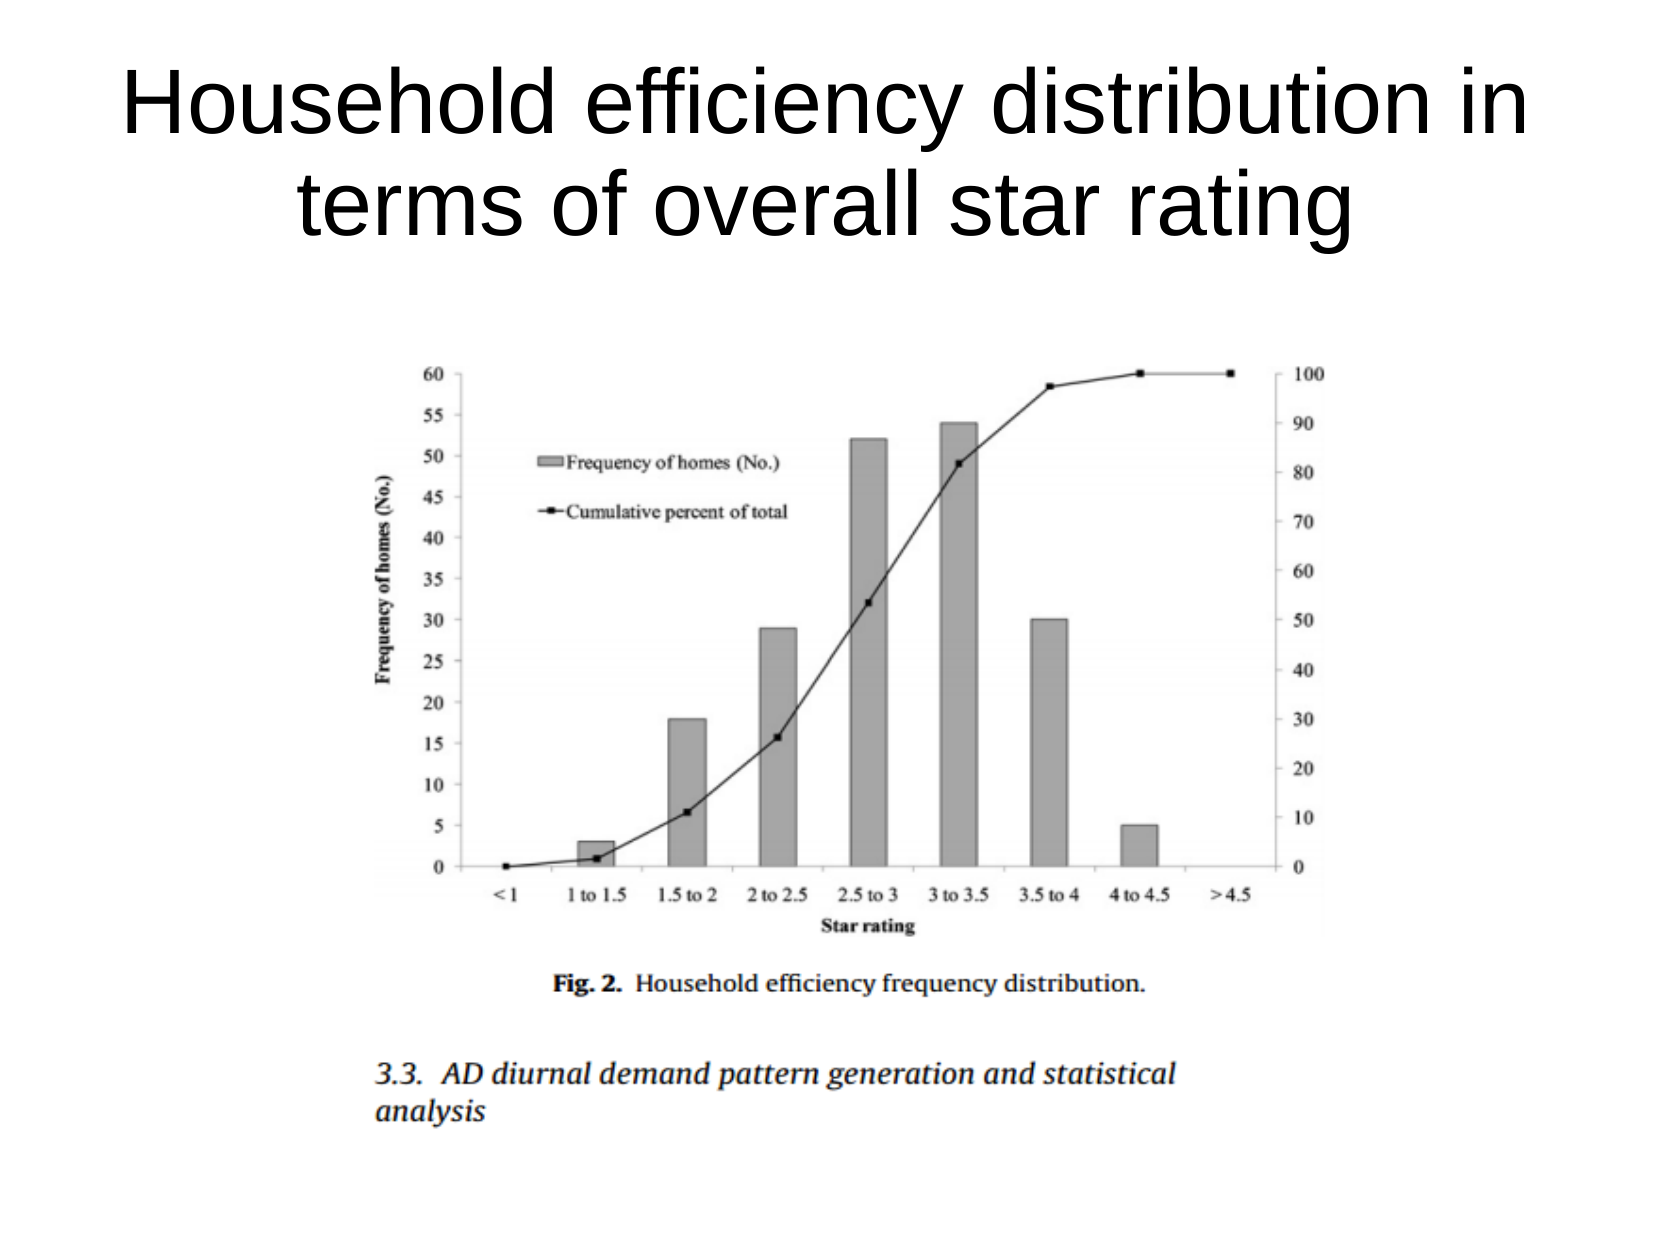

# Household efficiency distribution in terms of overall star rating